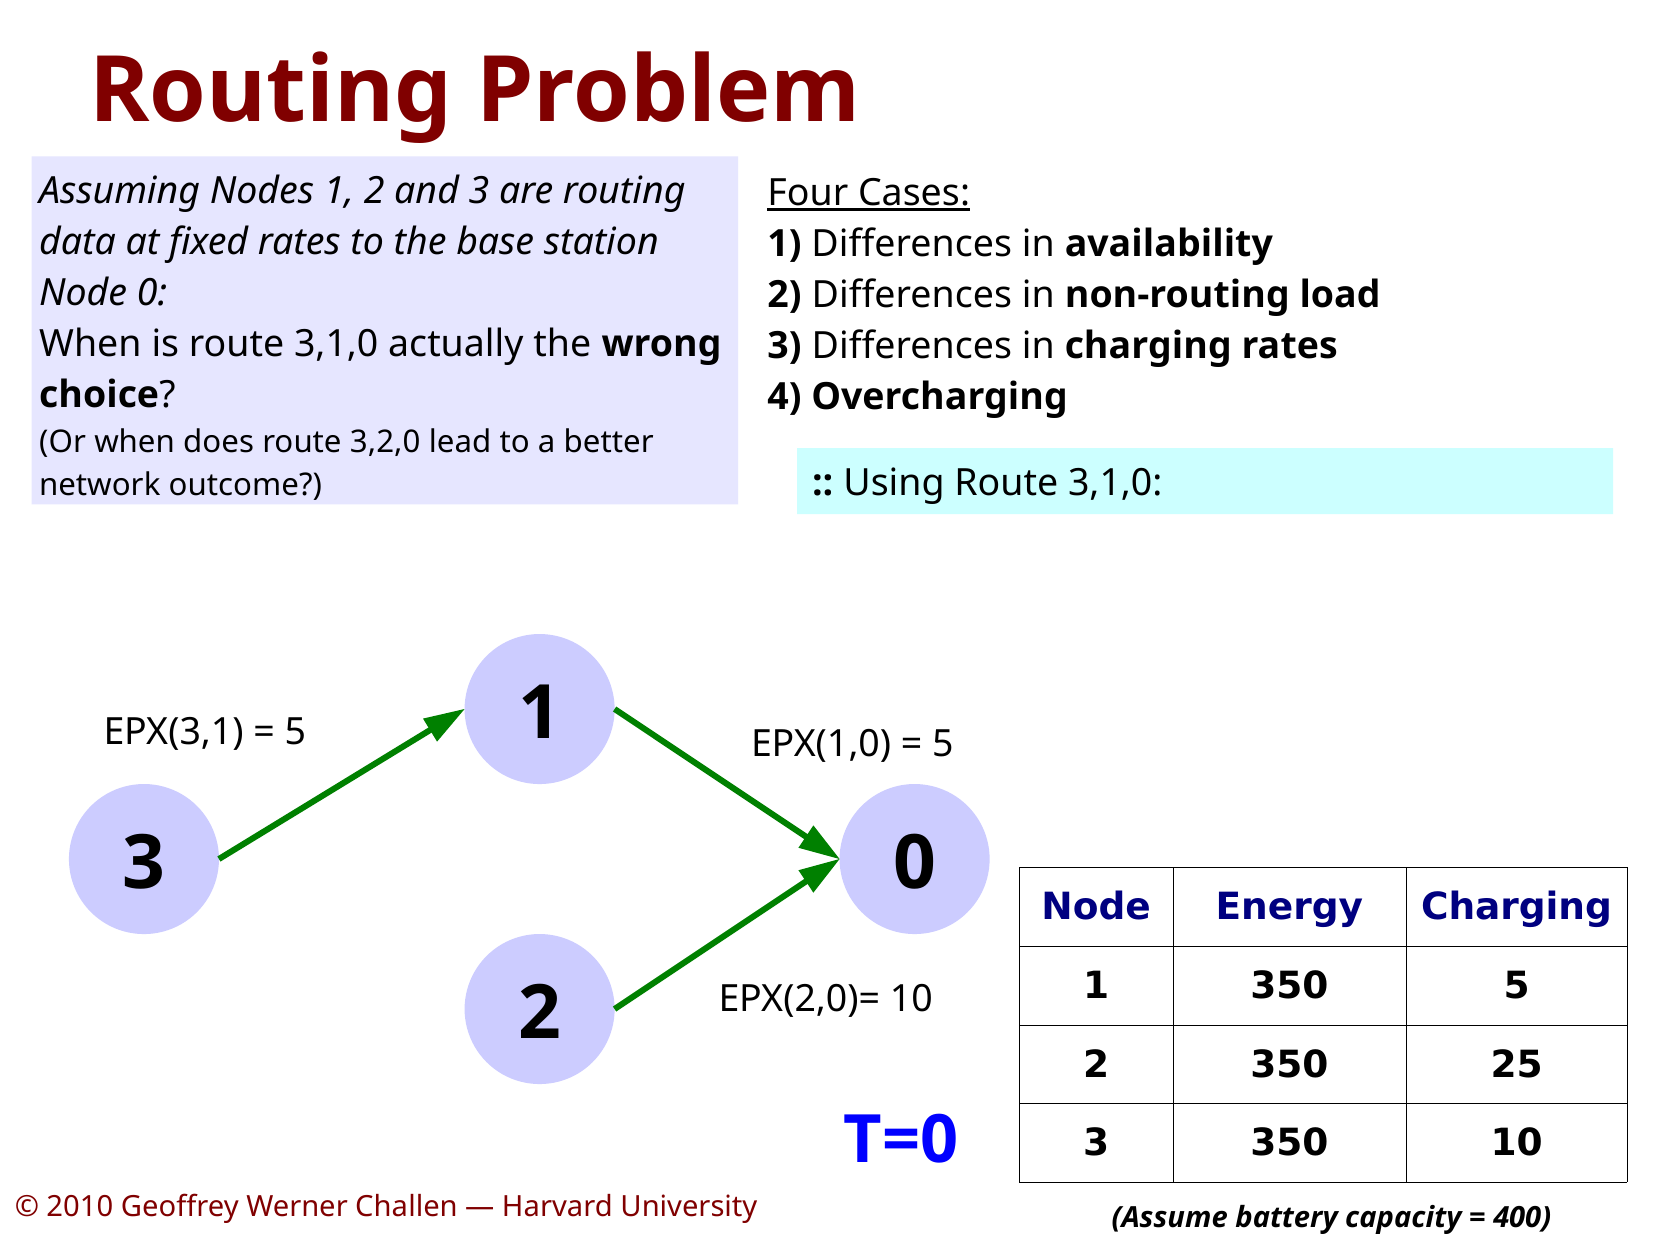

# Routing Problem
Assuming Nodes 1, 2 and 3 are routing data at fixed rates to the base station Node 0:
When is route 3,1,0 actually the wrong choice?
(Or when does route 3,2,0 lead to a better network outcome?)
Four Cases:
1) Differences in availability
2) Differences in non-routing load
3) Differences in charging rates
4) Overcharging
:: Using Route 3,1,0:
1
EPX(3,1) = 5
EPX(1,0) = 5
3
0
| Node | Energy | Charging |
| --- | --- | --- |
| 1 | 350 | 5 |
| 2 | 350 | 25 |
| 3 | 350 | 10 |
2
EPX(2,0)= 10
T=0
(Assume battery capacity = 400)